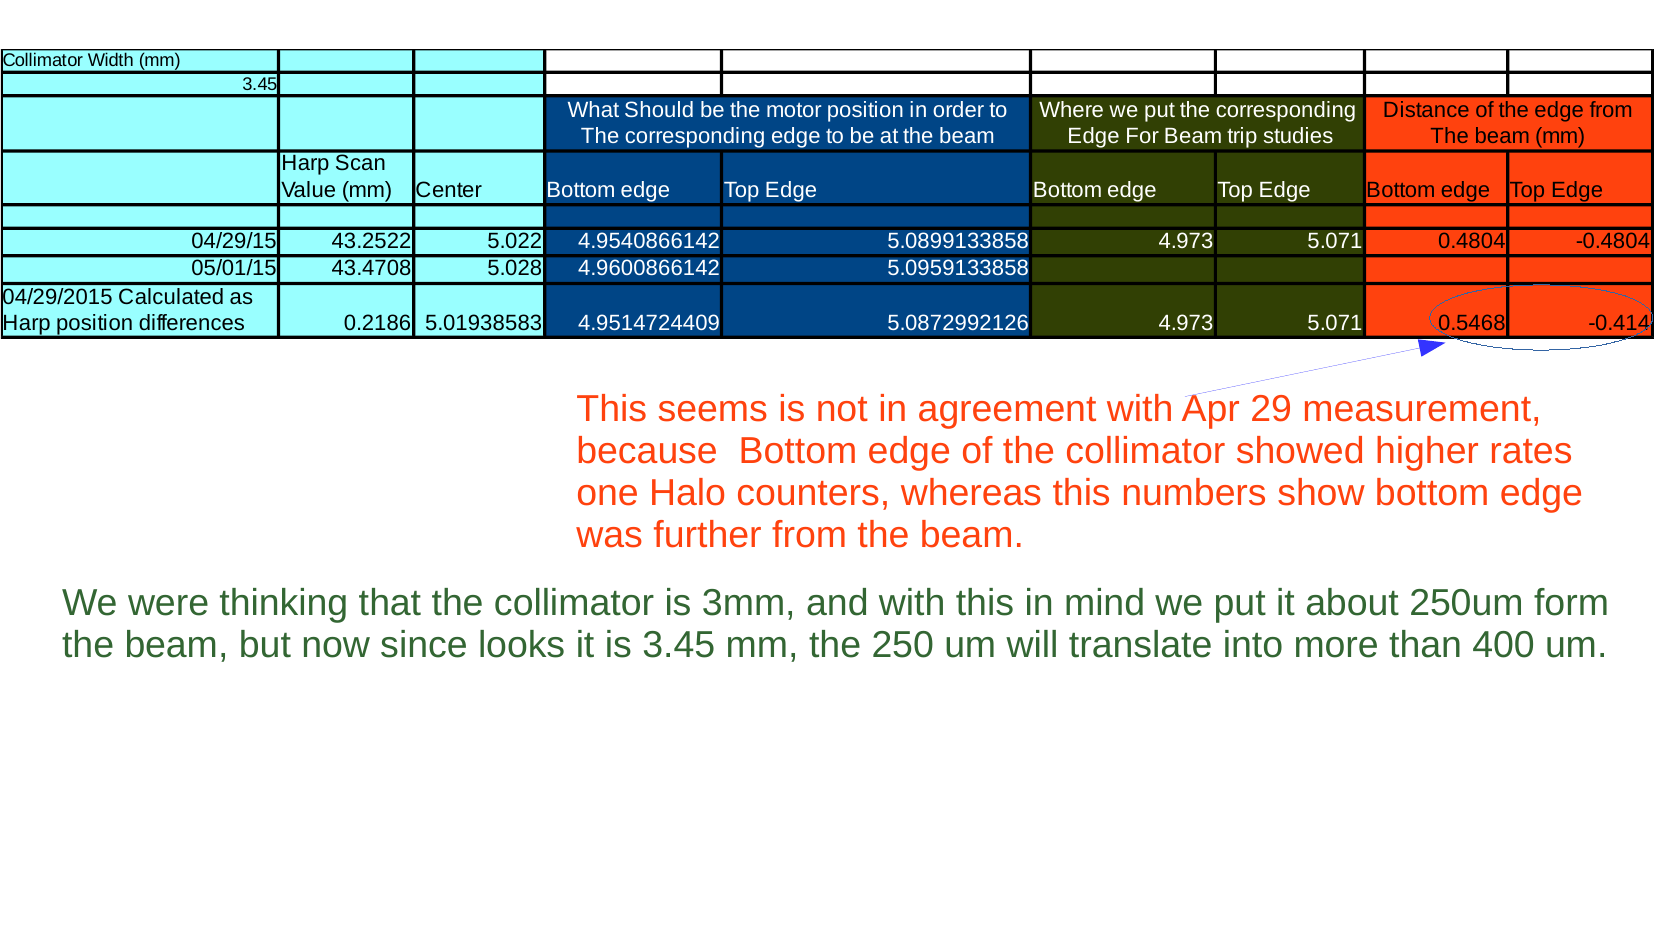

This seems is not in agreement with Apr 29 measurement,
because Bottom edge of the collimator showed higher rates
one Halo counters, whereas this numbers show bottom edge
was further from the beam.
We were thinking that the collimator is 3mm, and with this in mind we put it about 250um form
the beam, but now since looks it is 3.45 mm, the 250 um will translate into more than 400 um.